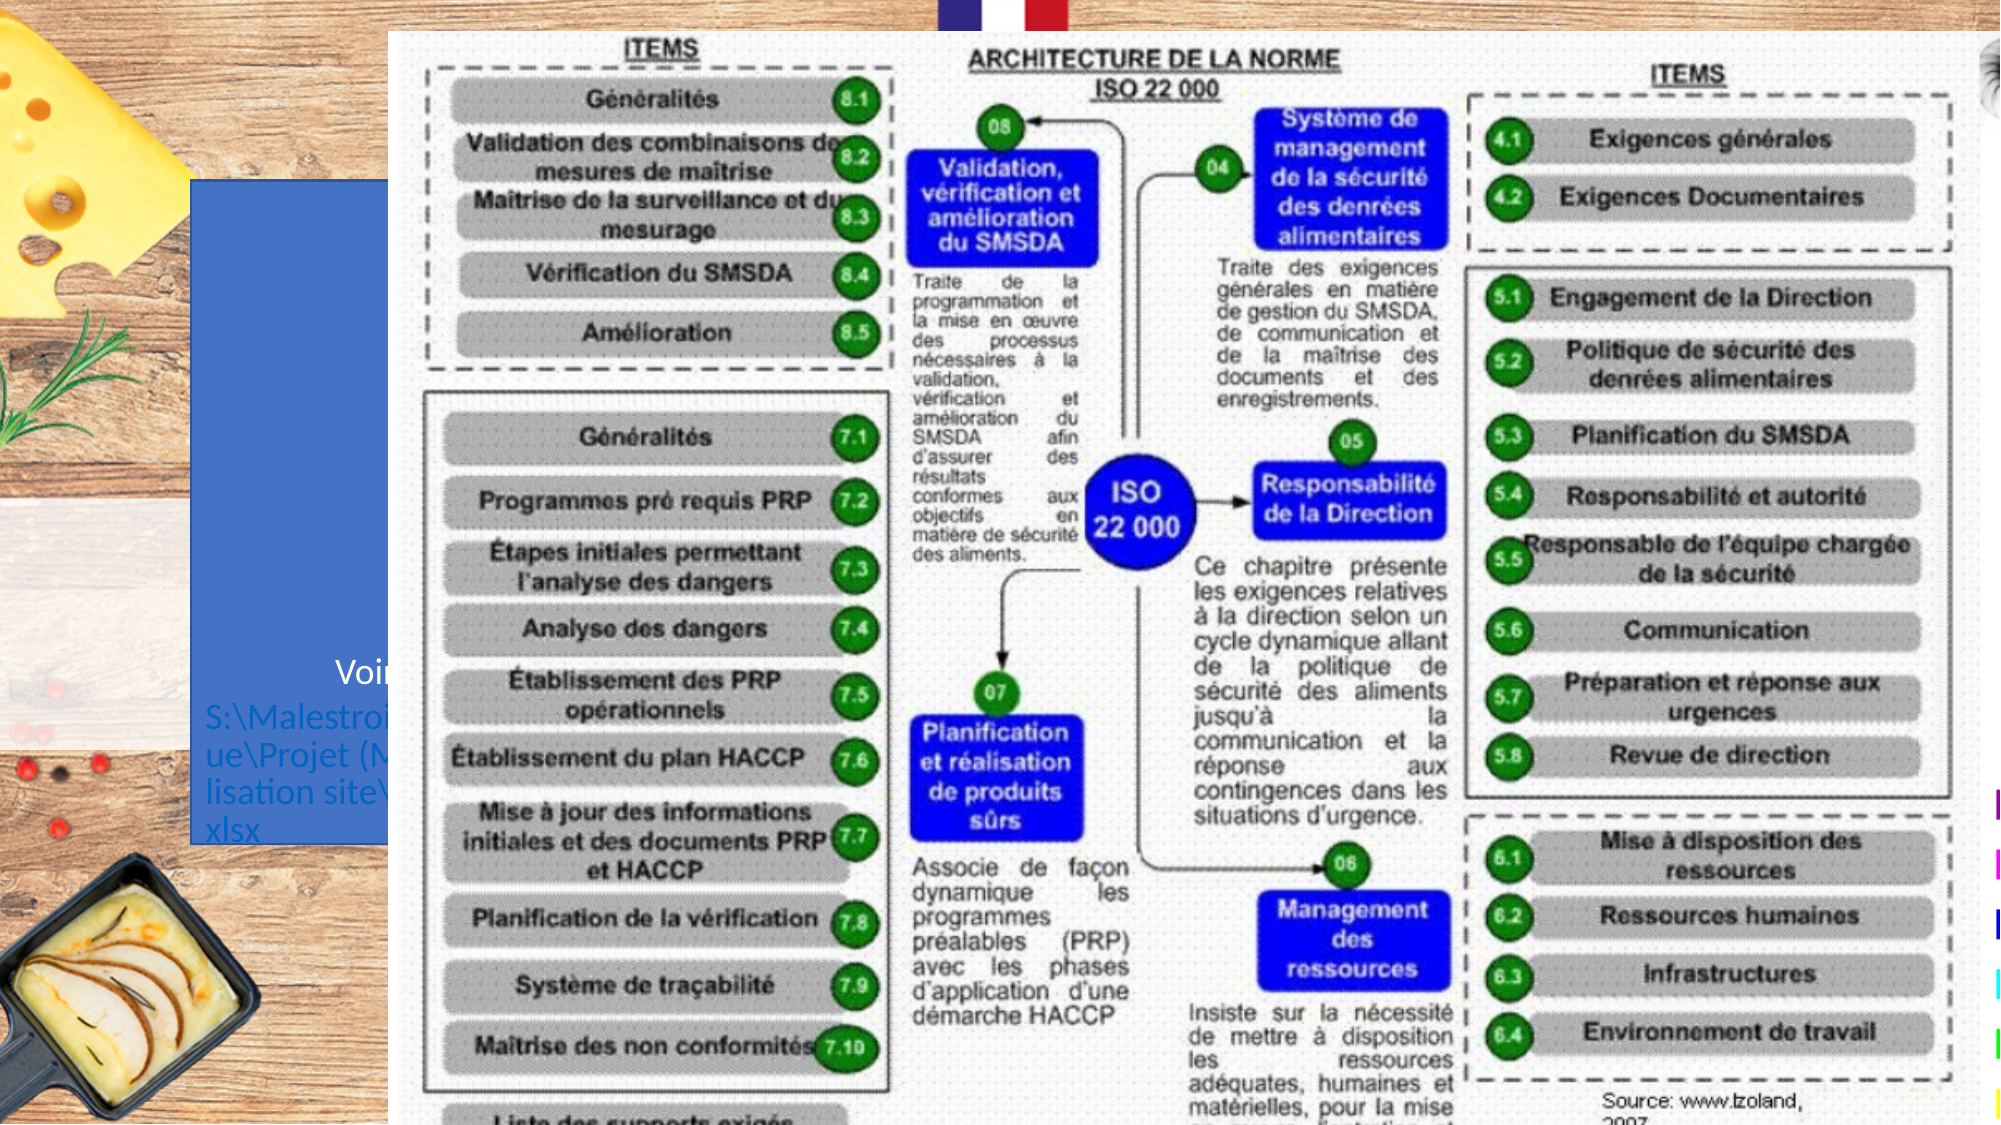

Inclure matrice QA/QM/QX
Maison de la qualité
MRP
7M
Dérogation
Outils qualité à consulter
Réclamations
Audits
Voir le fichier XLS pour complément: S:\Malestroit\ENT-COMMUN\17-Amélioration continue\Projet (MRP (A3-sous A3))\3-Projet\2023-06 Digitalisation site\2023-02 Base qualité\07_Quality_V2.2.6.xlsx
Revoir les boutons
Gestion qualité en production
Sécurité alimentaire
Audit
# Projet applicatif base Qualité